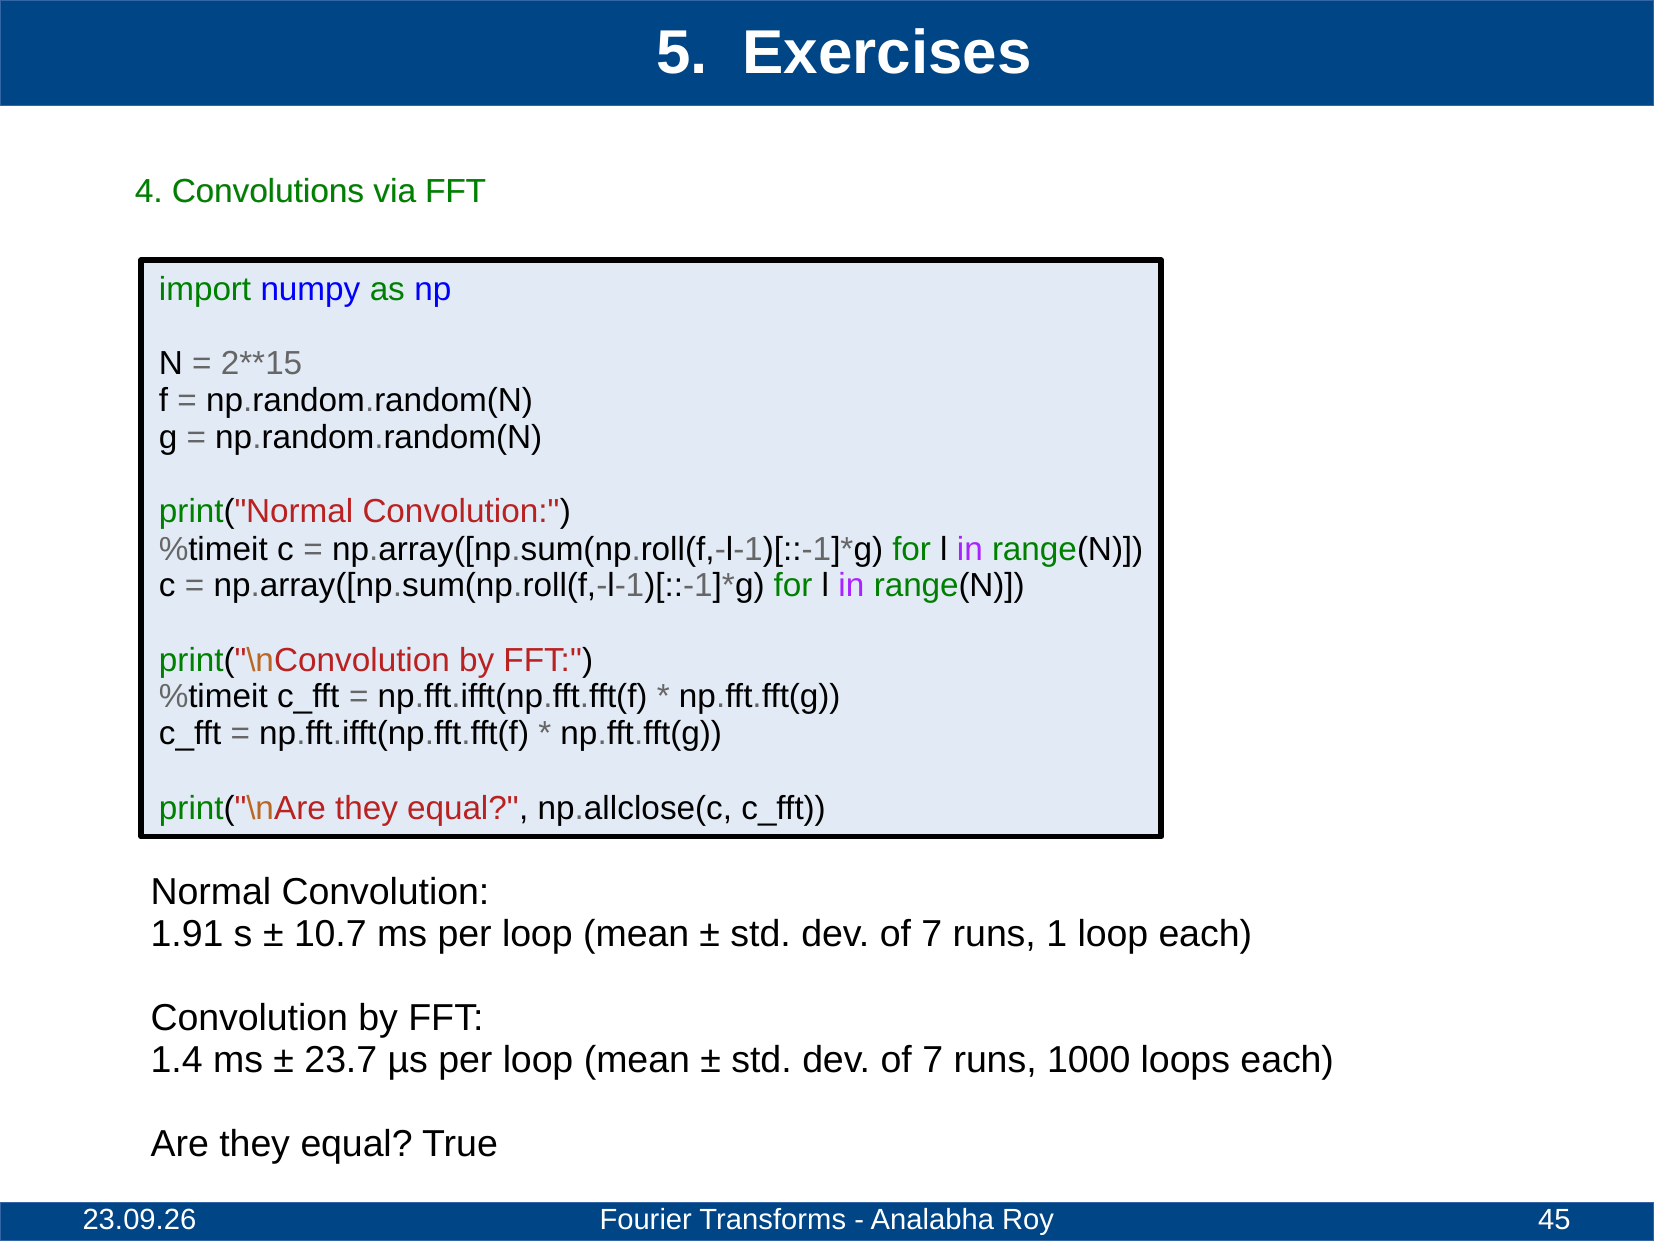

# 5. Exercises
4. Convolutions via FFT
import numpy as np
N = 2**15
f = np.random.random(N)
g = np.random.random(N)
print("Normal Convolution:")
%timeit c = np.array([np.sum(np.roll(f,-l-1)[::-1]*g) for l in range(N)])
c = np.array([np.sum(np.roll(f,-l-1)[::-1]*g) for l in range(N)])
print("\nConvolution by FFT:")
%timeit c_fft = np.fft.ifft(np.fft.fft(f) * np.fft.fft(g))
c_fft = np.fft.ifft(np.fft.fft(f) * np.fft.fft(g))
print("\nAre they equal?", np.allclose(c, c_fft))
Normal Convolution:
1.91 s ± 10.7 ms per loop (mean ± std. dev. of 7 runs, 1 loop each)
Convolution by FFT:
1.4 ms ± 23.7 µs per loop (mean ± std. dev. of 7 runs, 1000 loops each)
Are they equal? True
Your name here (insert->page number)
45